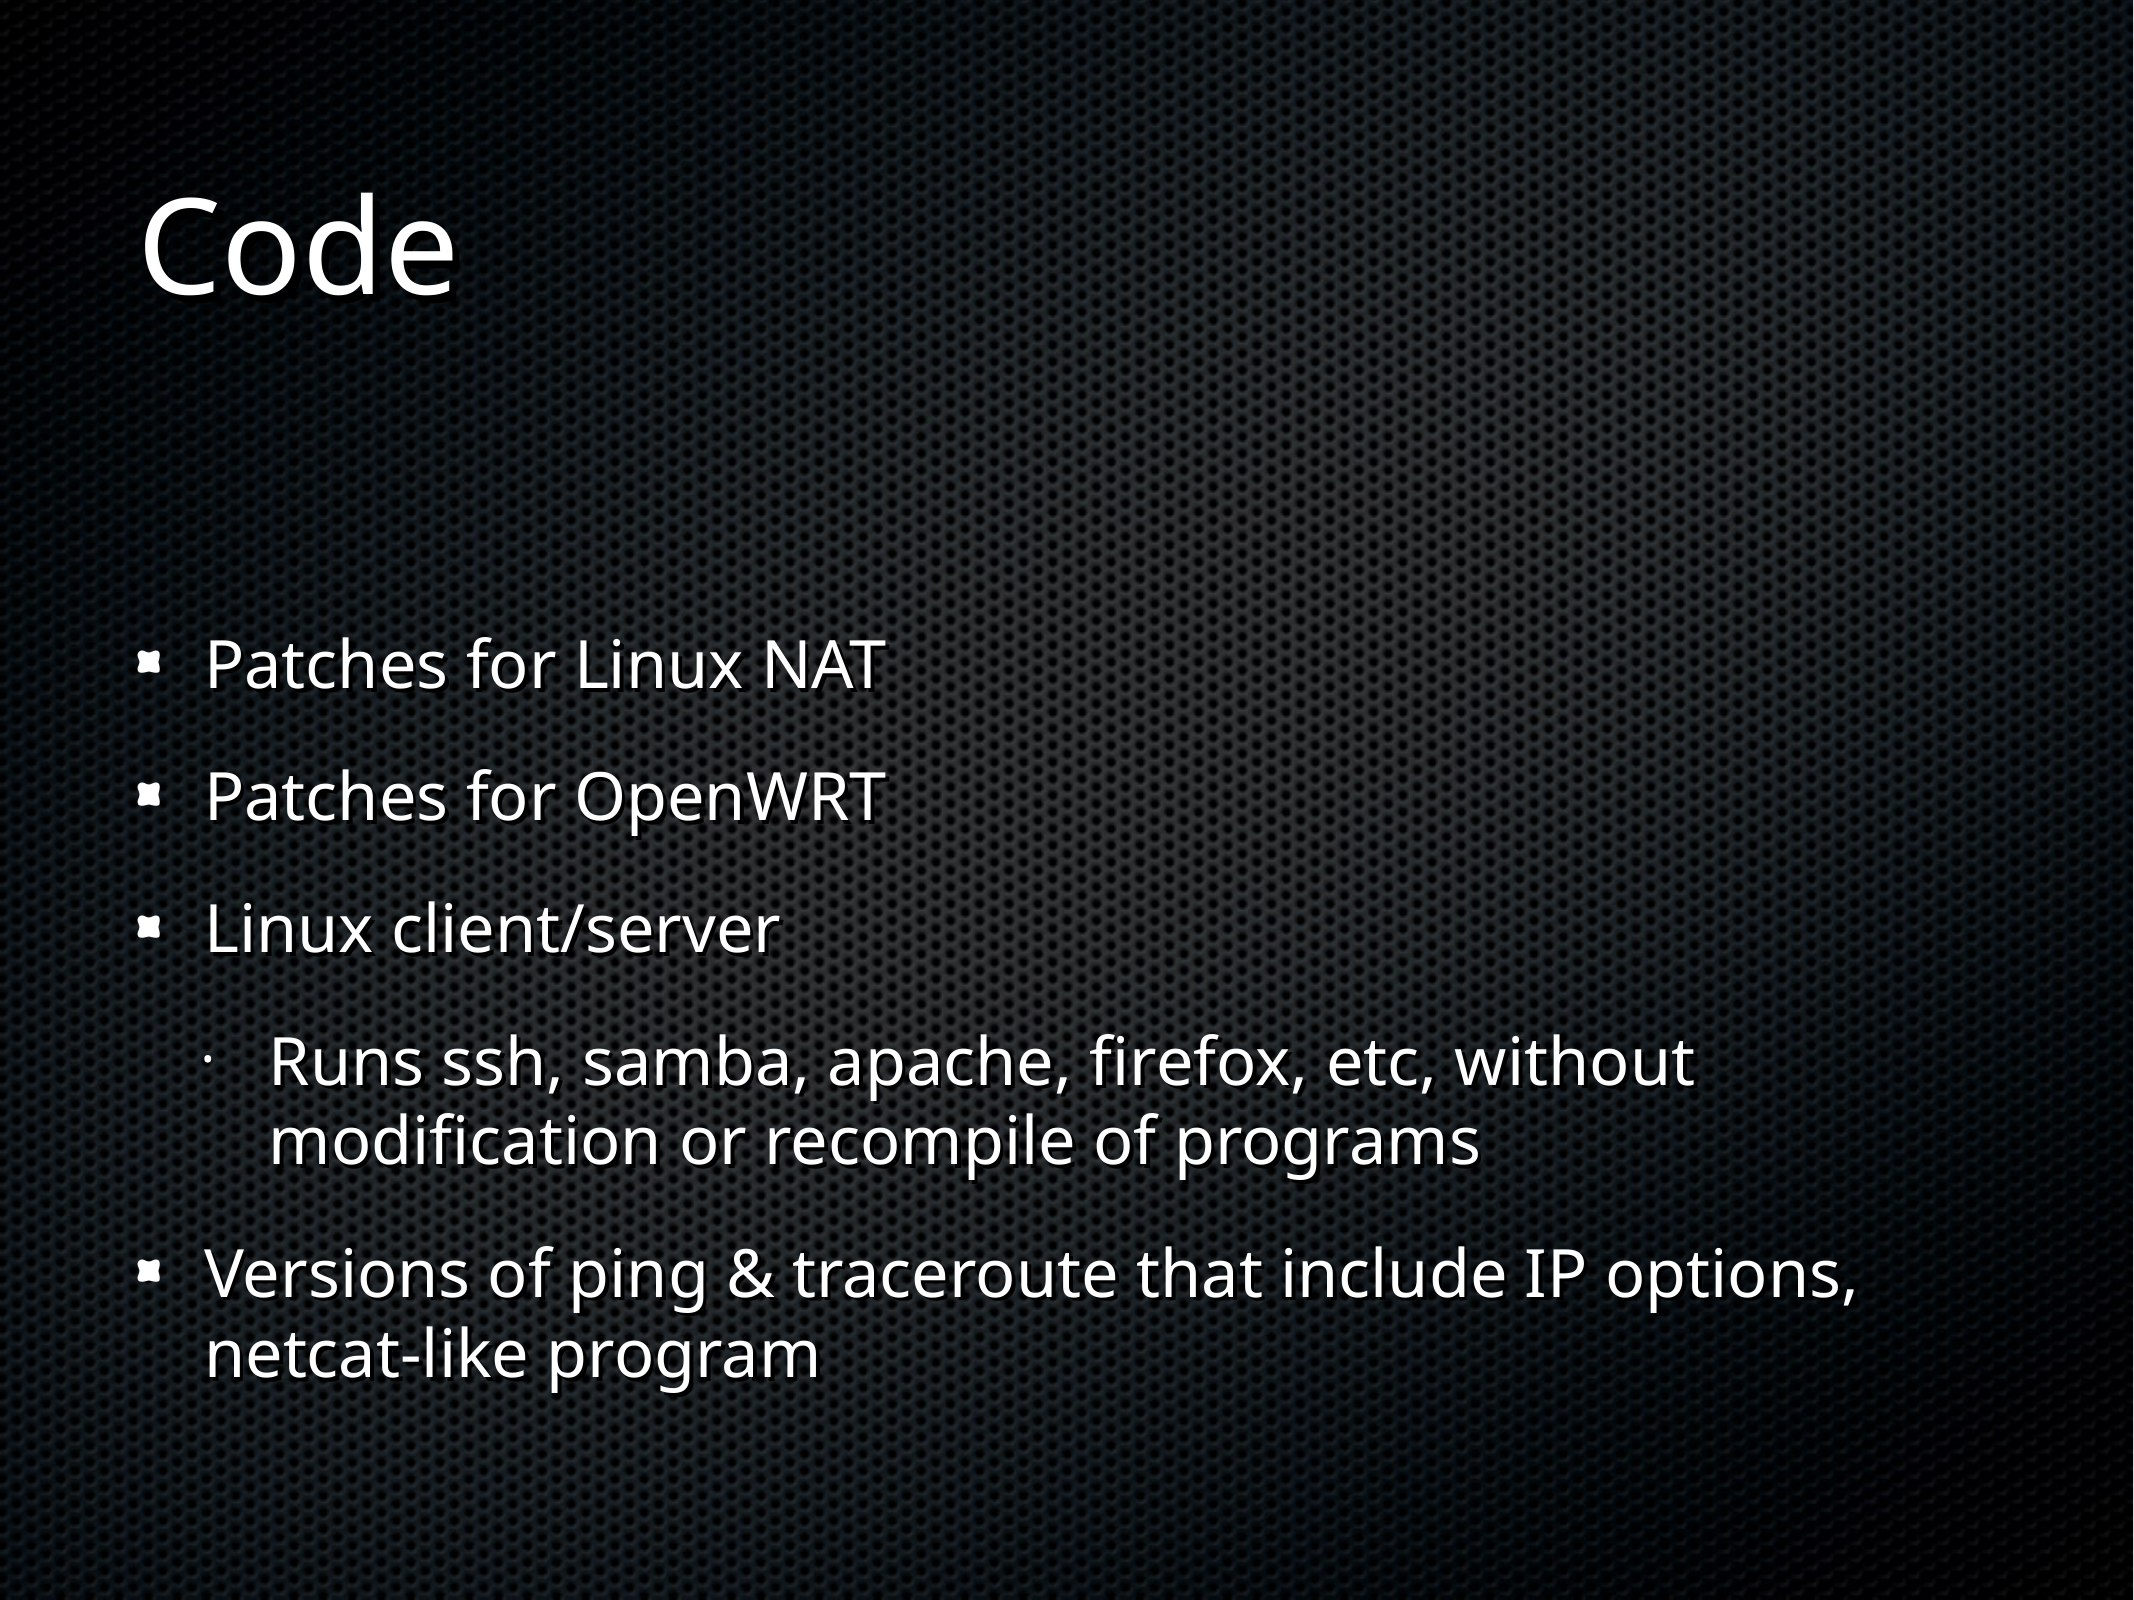

# Code
Patches for Linux NAT
Patches for OpenWRT
Linux client/server
Runs ssh, samba, apache, firefox, etc, without modification or recompile of programs
Versions of ping & traceroute that include IP options, netcat-like program